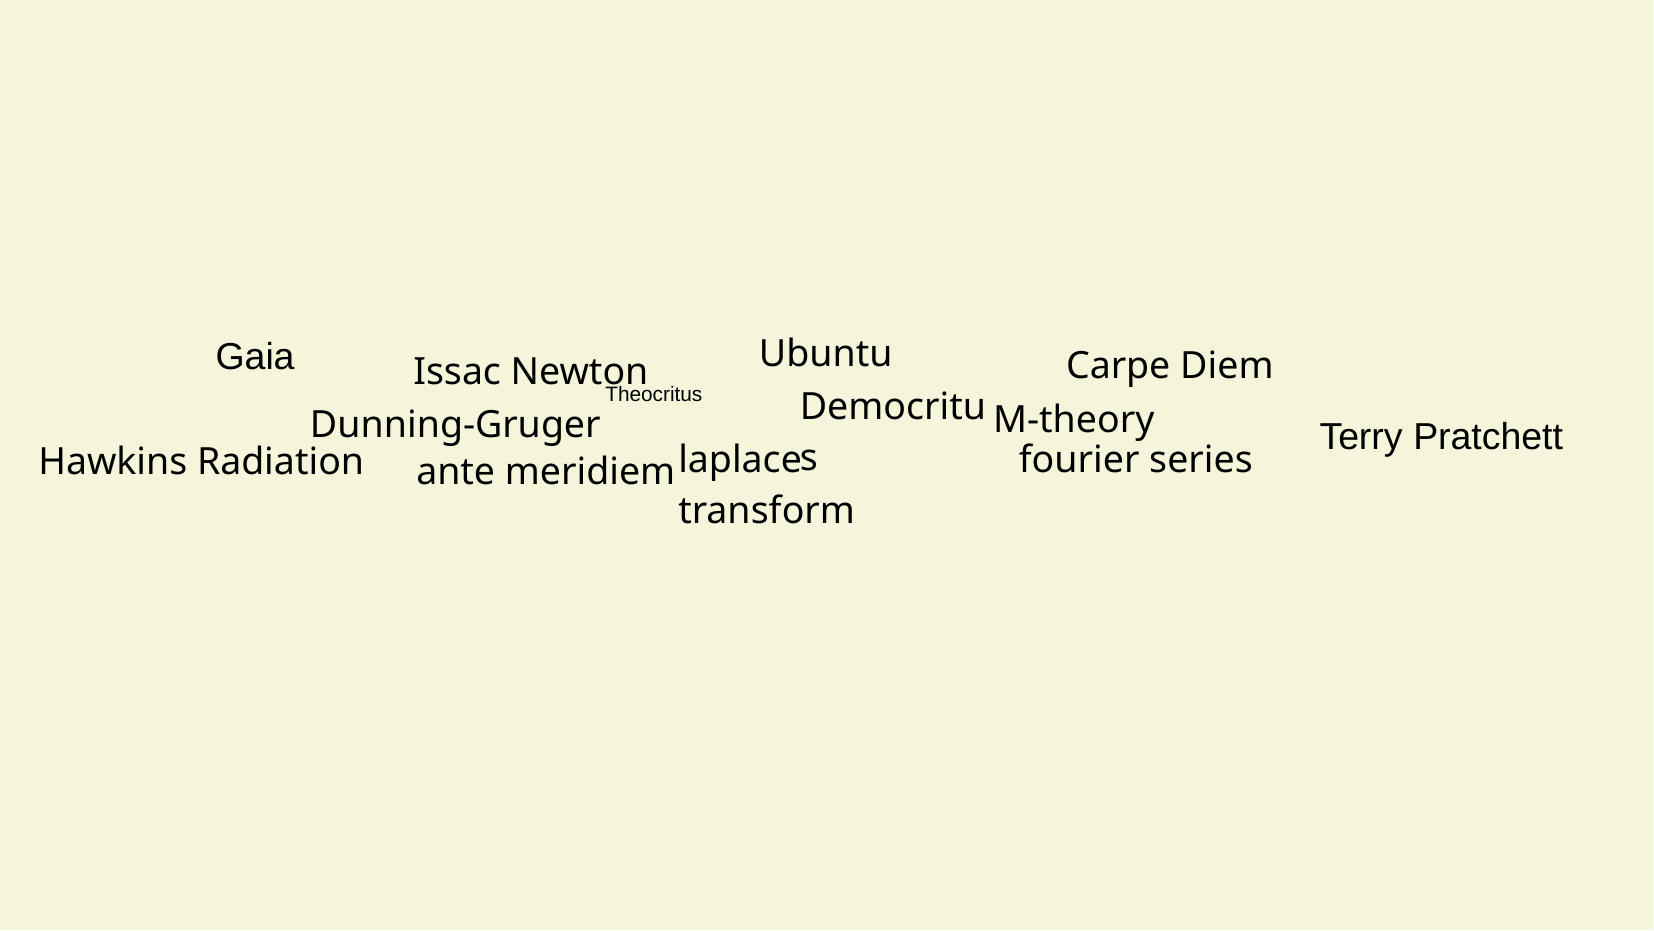

Ubuntu
Gaia
Carpe Diem
Issac Newton
Democritus
Theocritus
M-theory
Dunning-Gruger
Terry Pratchett
laplace transform
fourier series
Hawkins Radiation
ante meridiem